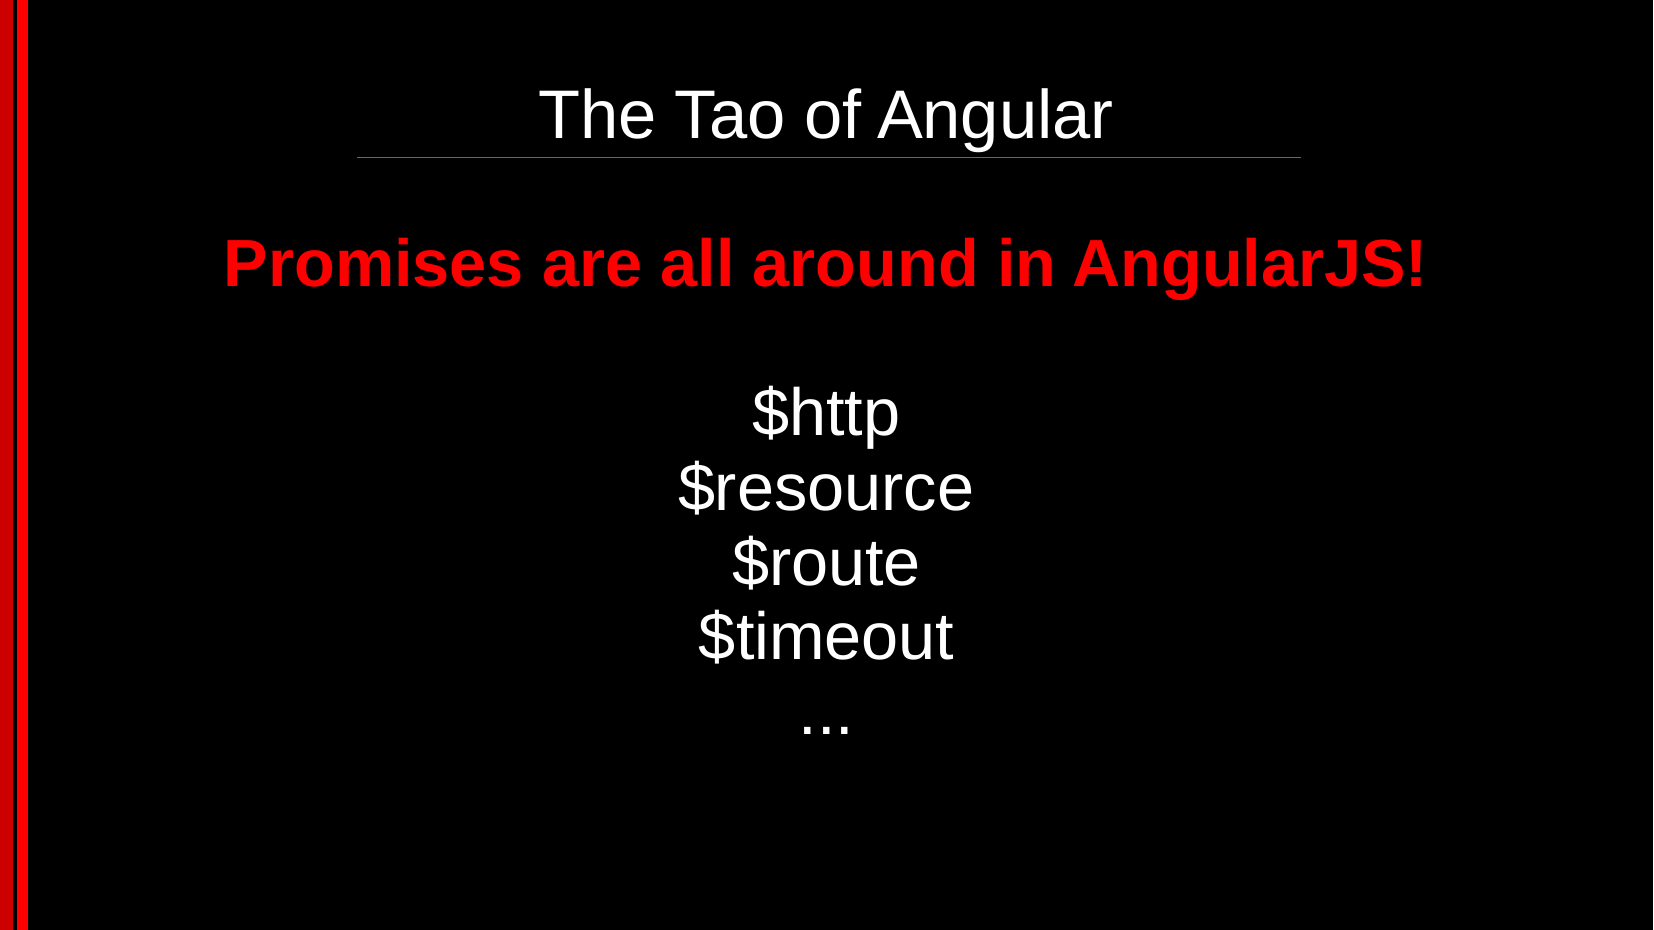

The Tao of Angular
# Promises are all around in AngularJS!
$http
$resource
$route
$timeout
...